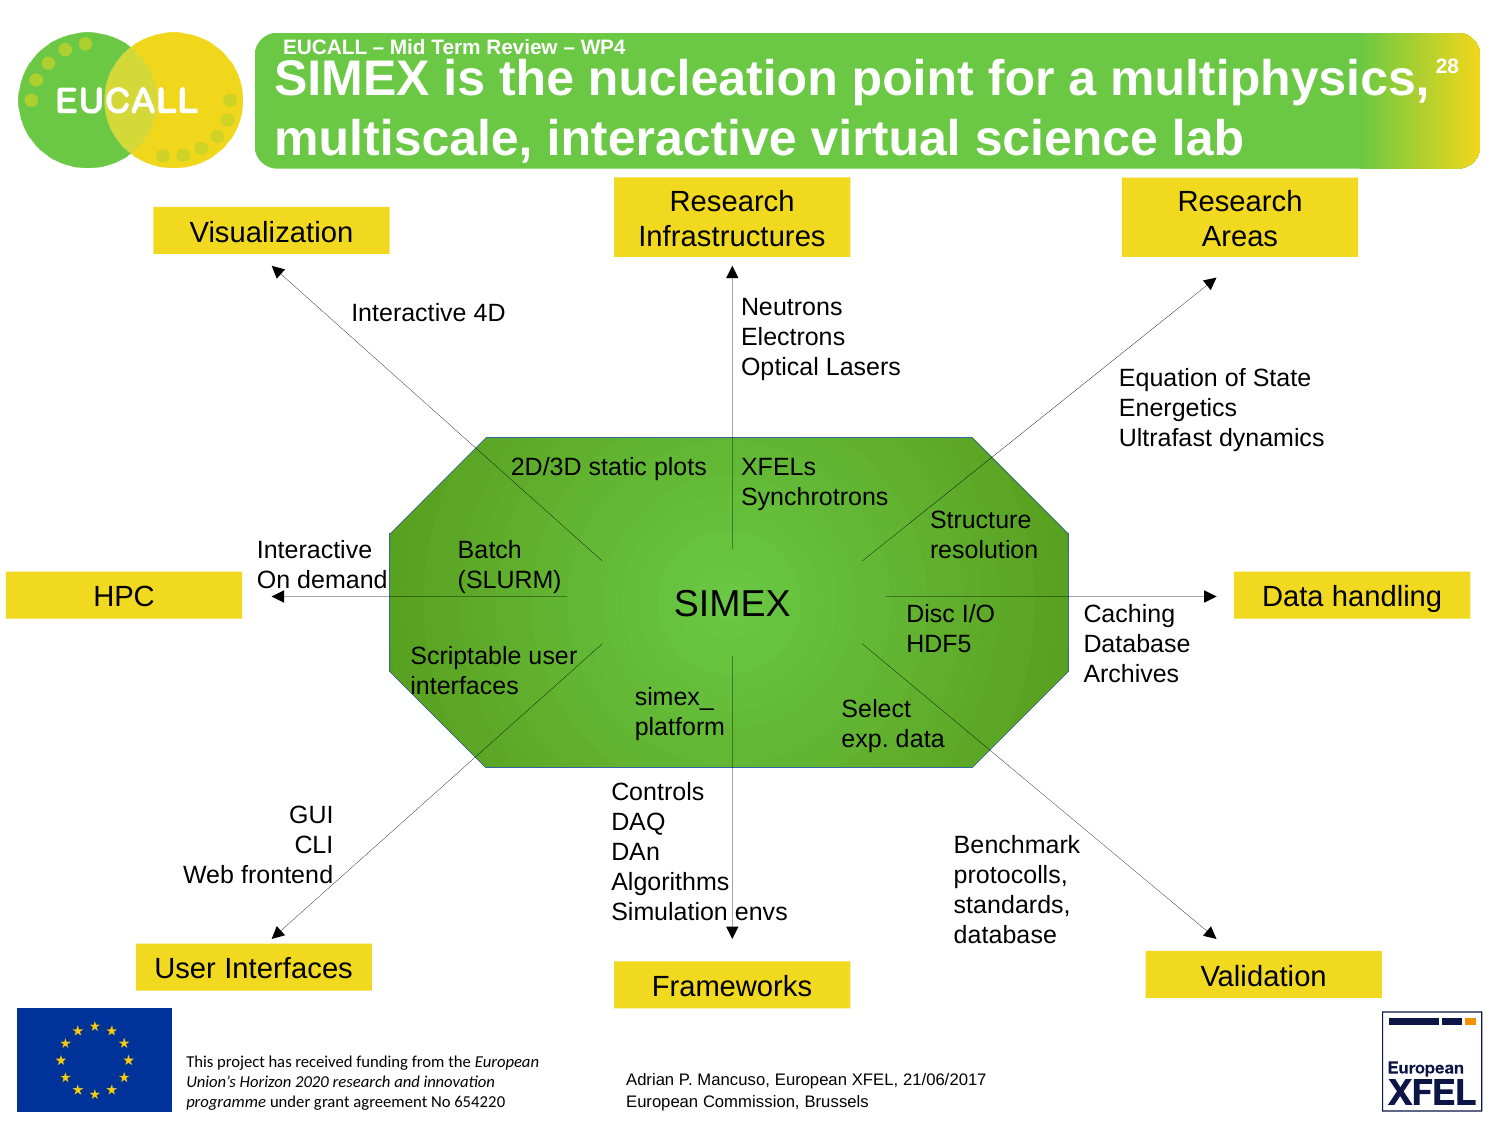

SIMEX is the nucleation point for a multiphysics, multiscale, interactive virtual science lab
Research Infrastructures
Research Areas
Visualization
Neutrons Electrons
Optical Lasers
Interactive 4D
Equation of State
Energetics
Ultrafast dynamics
2D/3D static plots
XFELs Synchrotrons
Structure resolution
Batch (SLURM)
Interactive
On demand
HPC
Data handling
SIMEX
Disc I/O
HDF5
Caching
Database
Archives
Scriptable user interfaces
simex_ platform
Select exp. data
Controls
DAQ
DAn
Algorithms
Simulation envs
GUI
CLI
Web frontend
Benchmark
protocolls,
standards,
database
User Interfaces
Validation
Frameworks